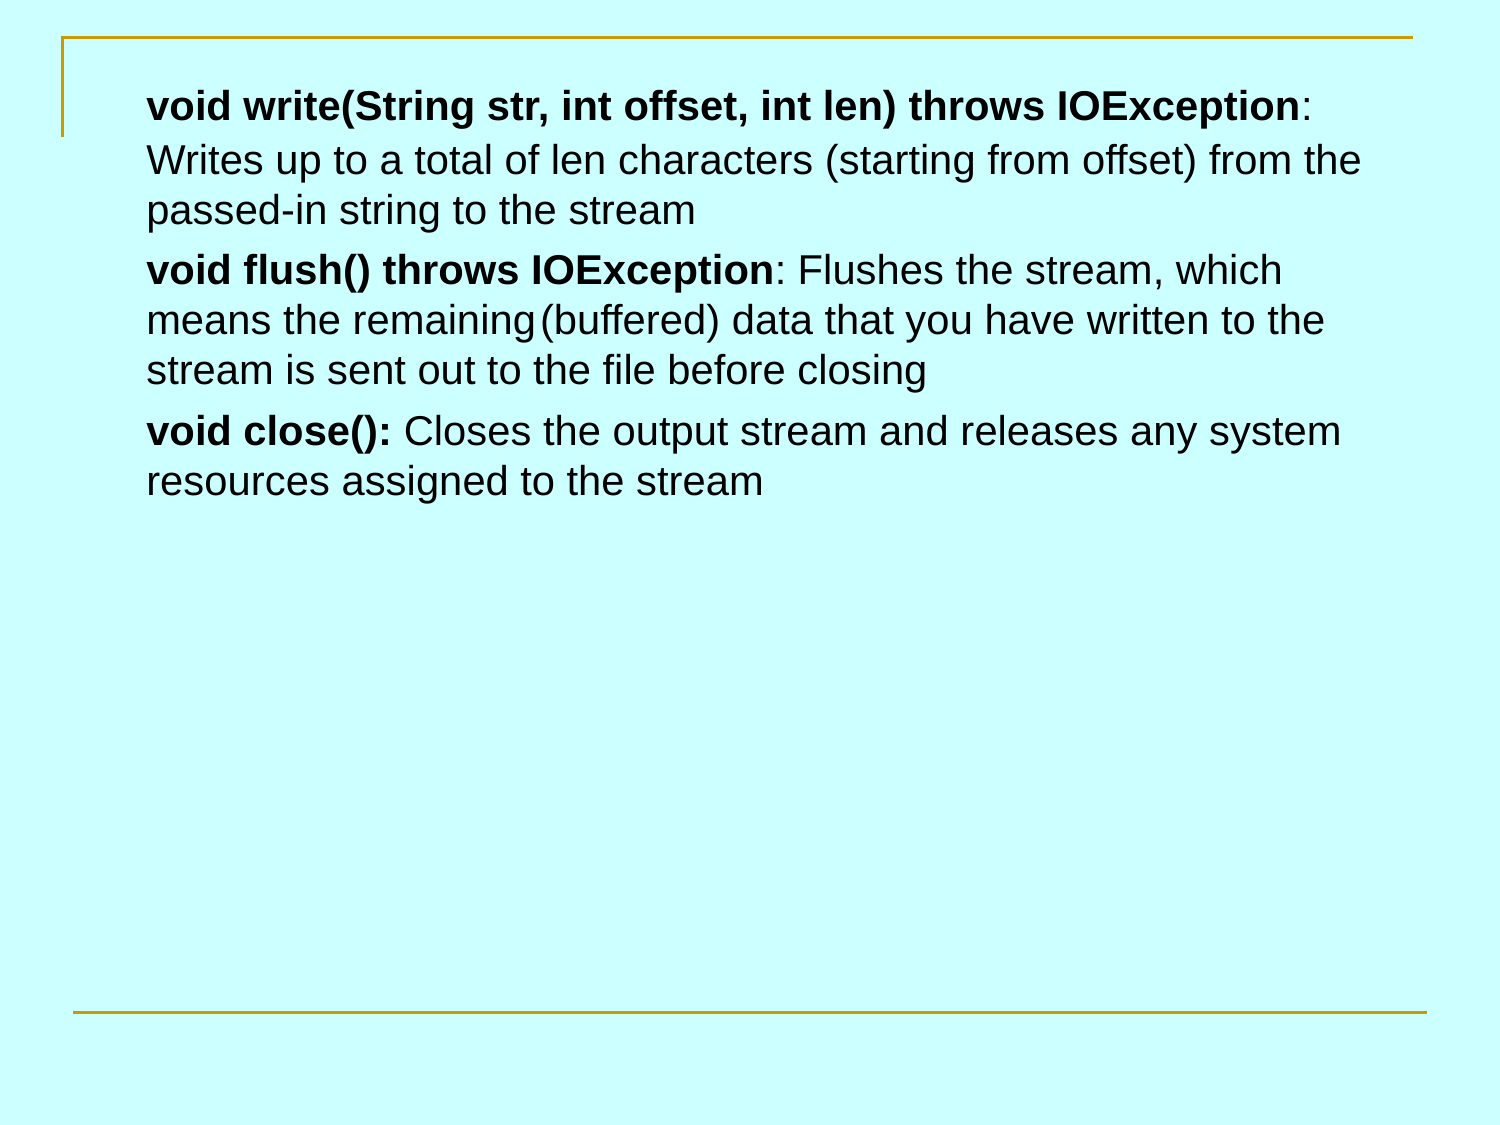

# void write(String str, int offset, int len) throws IOException: Writes up to a total of len characters (starting from offset) from the passed-in string to the stream
	void flush() throws IOException: Flushes the stream, which means the remaining	(buffered) data that you have written to the stream is sent out to the file before closing
	void close(): Closes the output stream and releases any system resources assigned to the stream